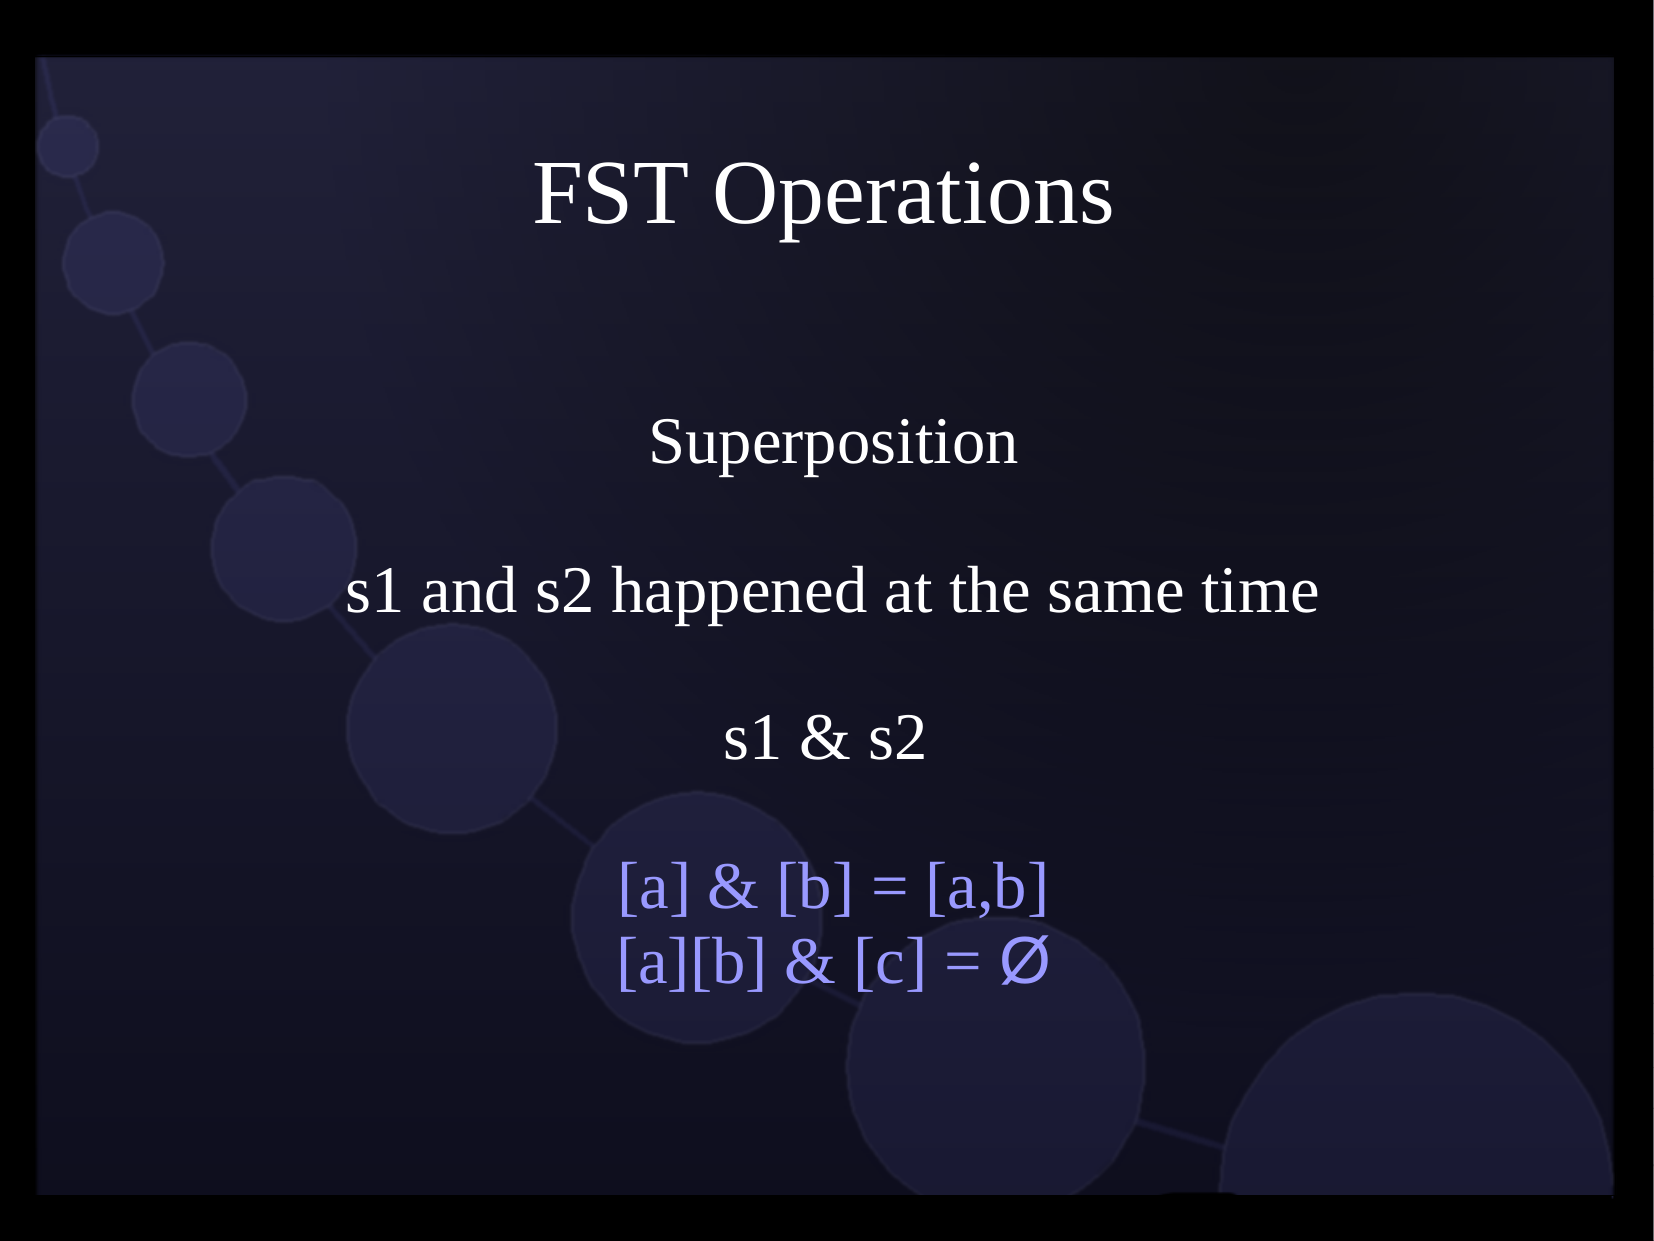

# FST Operations
Superposition
s1 and s2 happened at the same time
s1 & s2
[a] & [b] = [a,b]
[a][b] & [c] = Ø